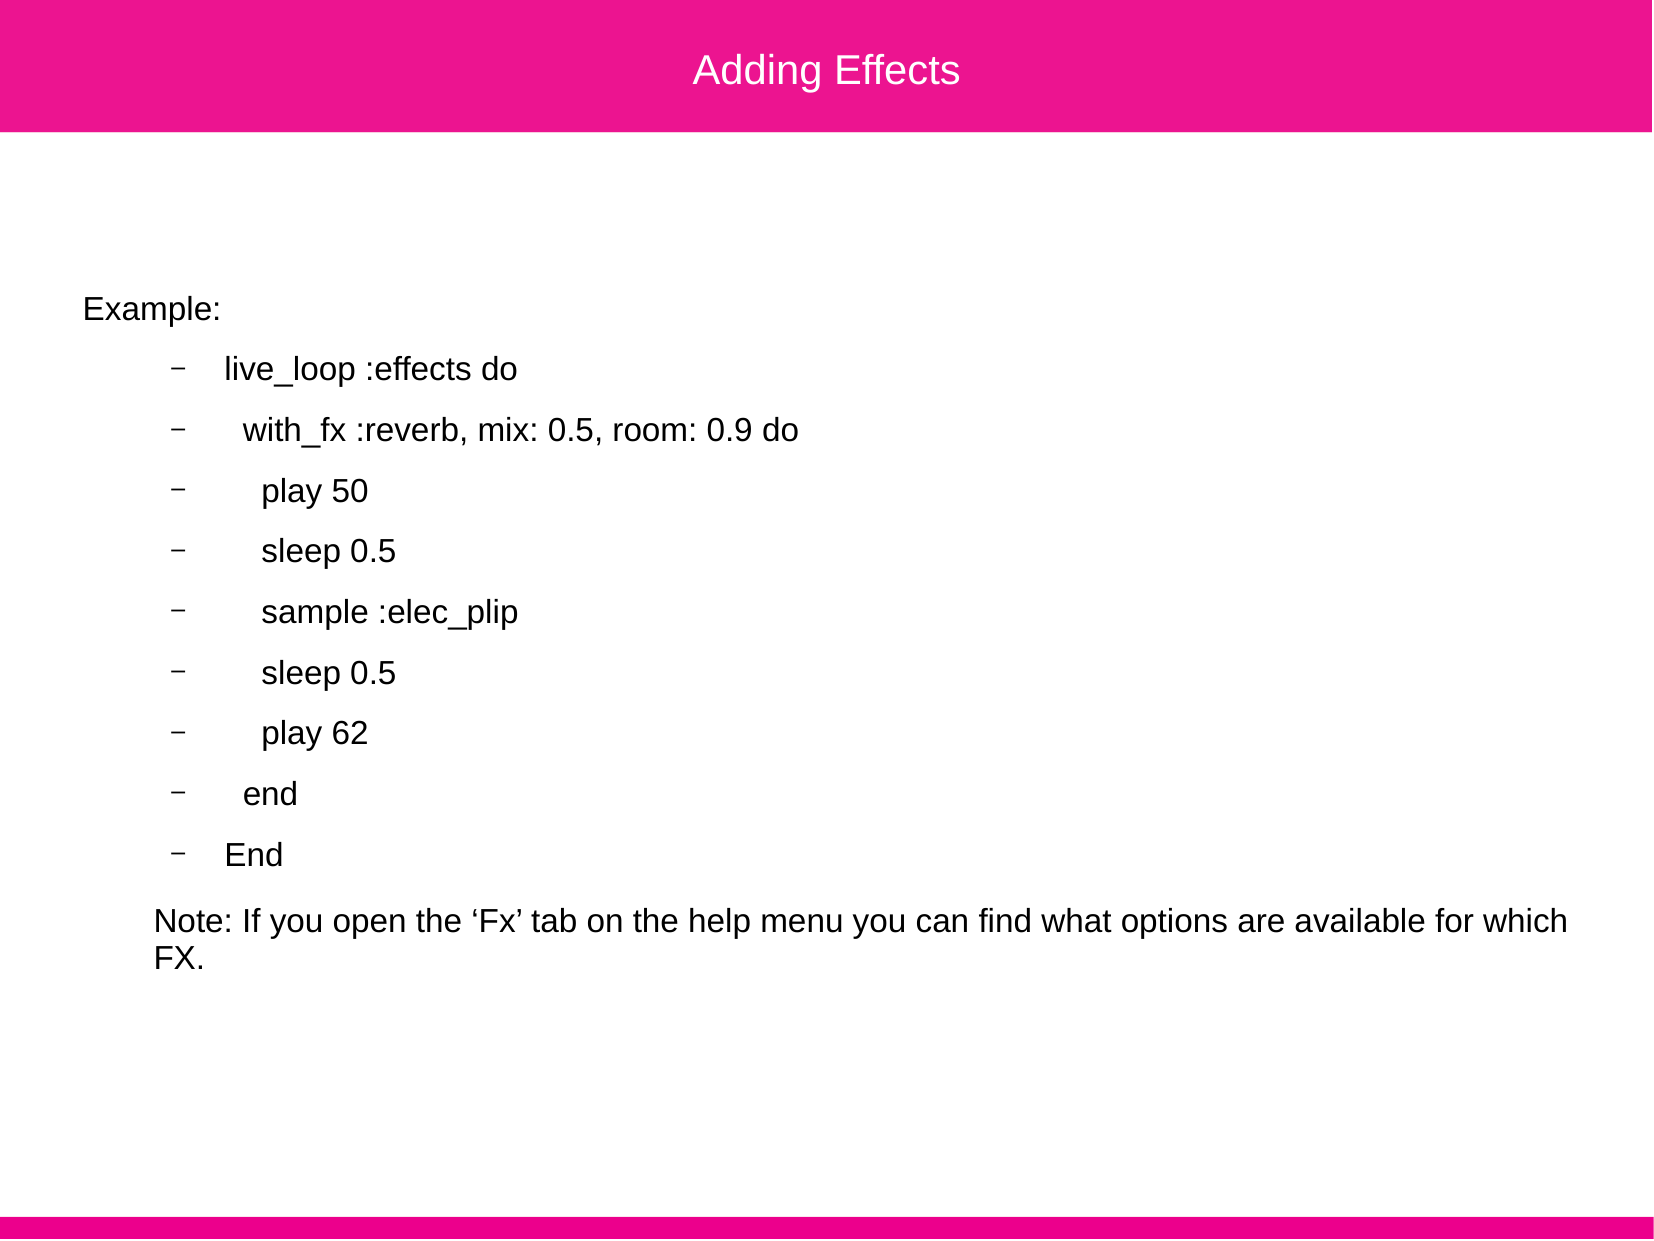

Adding Effects
# Example:
live_loop :effects do
 with_fx :reverb, mix: 0.5, room: 0.9 do
 play 50
 sleep 0.5
 sample :elec_plip
 sleep 0.5
 play 62
 end
End
Note: If you open the ‘Fx’ tab on the help menu you can find what options are available for which FX.